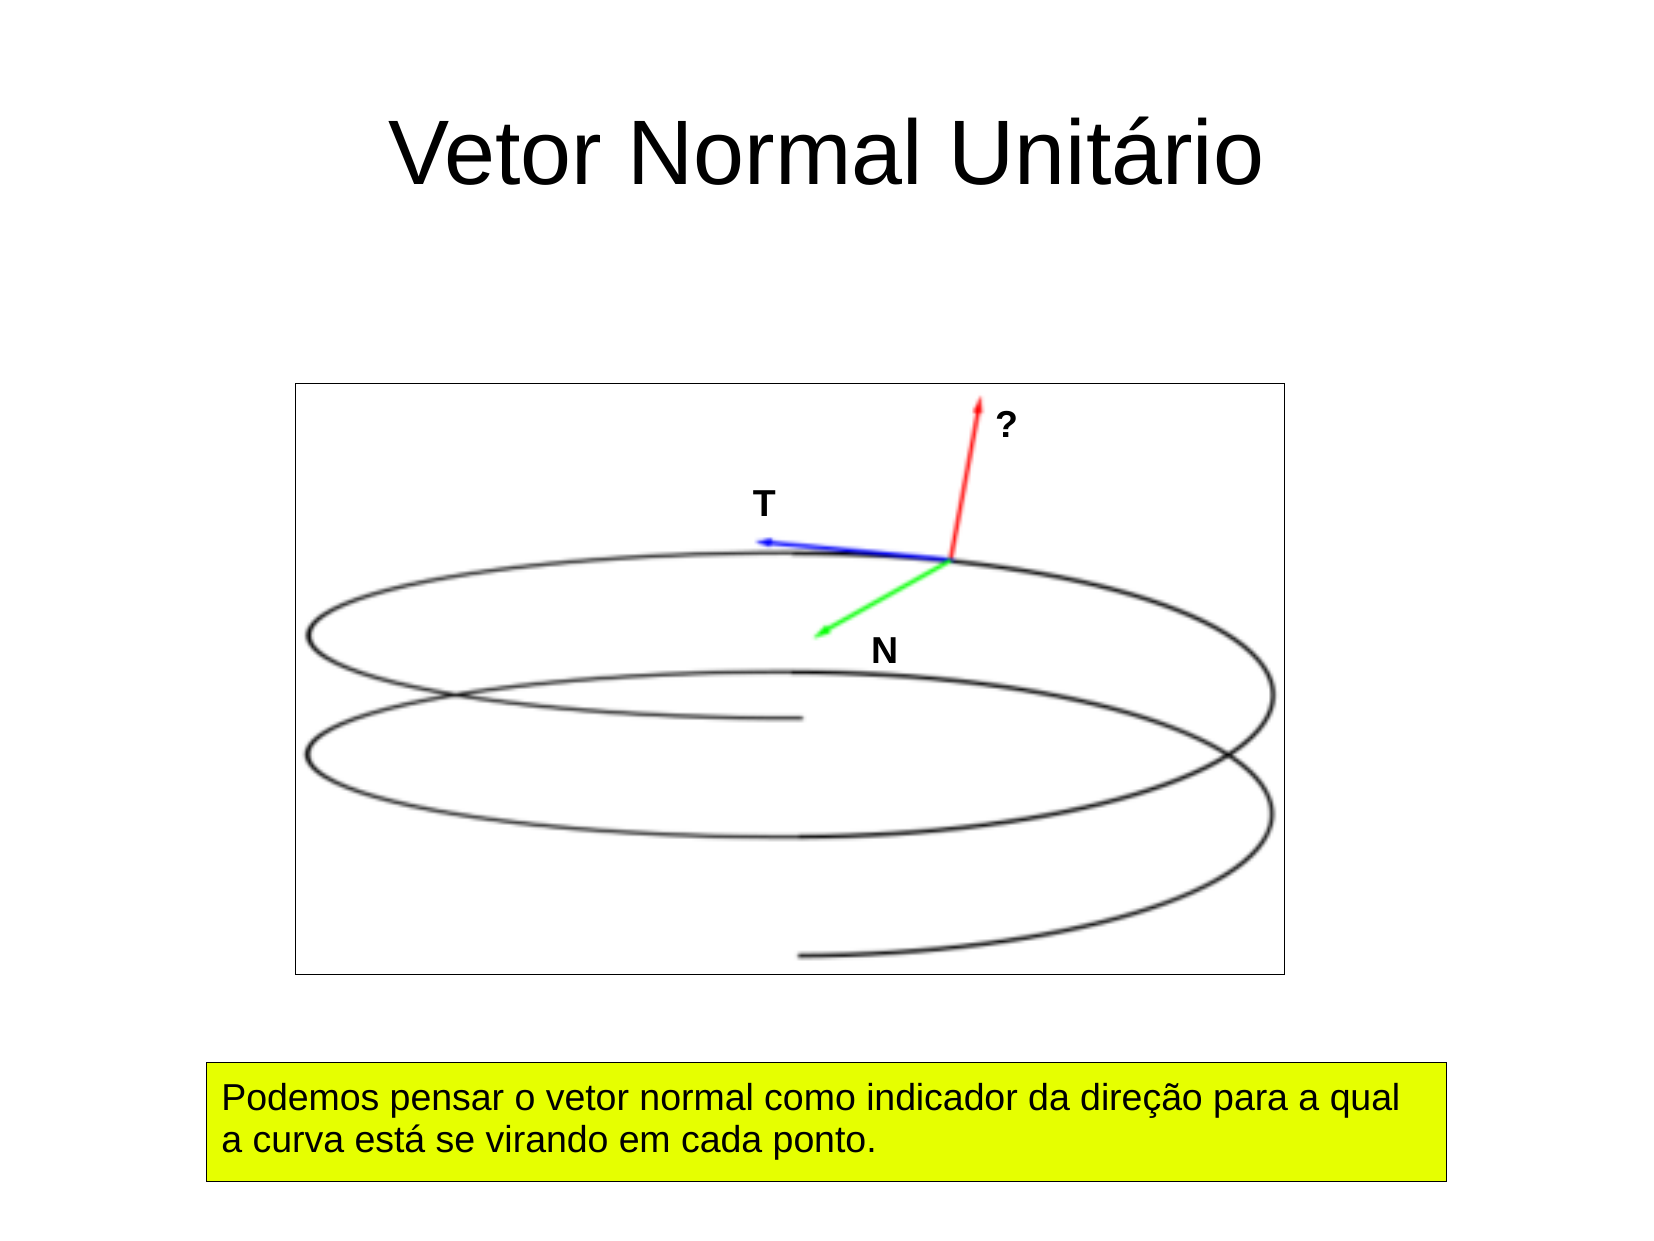

# Vetor Normal Unitário
?
T
N
Podemos pensar o vetor normal como indicador da direção para a qual a curva está se virando em cada ponto.